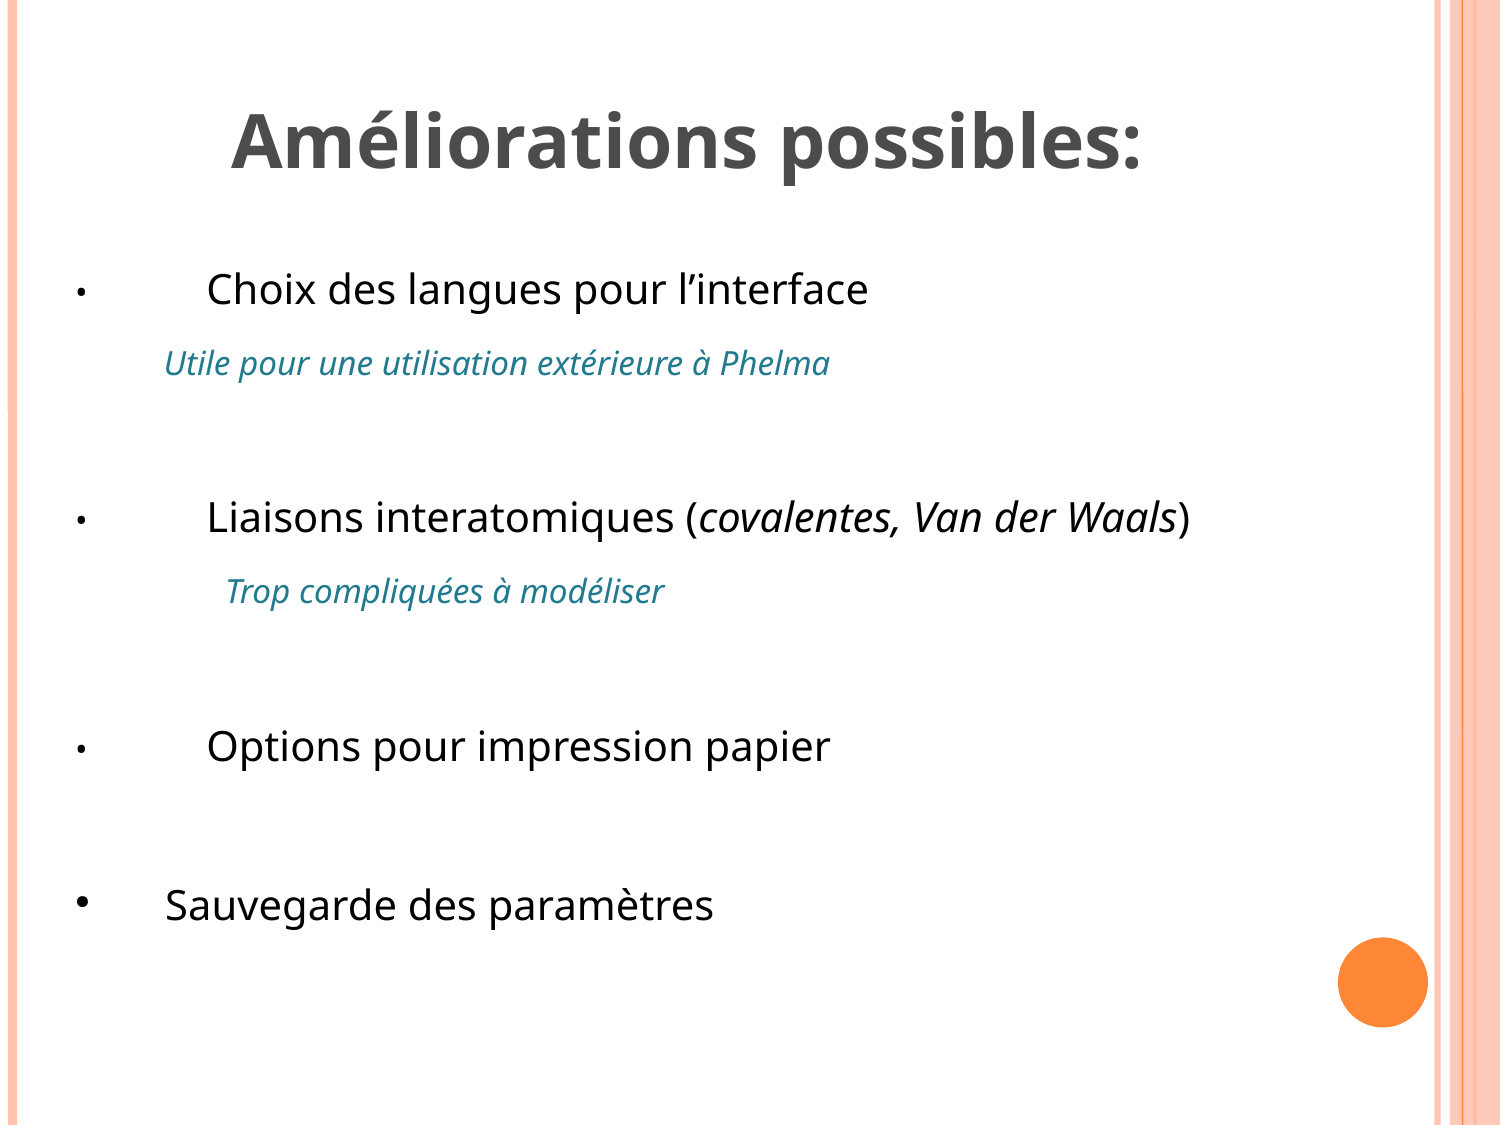

# Améliorations possibles:
•	Choix des langues pour l’interface
Utile pour une utilisation extérieure à Phelma
•	Liaisons interatomiques (covalentes, Van der Waals)
Trop compliquées à modéliser
•	Options pour impression papier
 Sauvegarde des paramètres